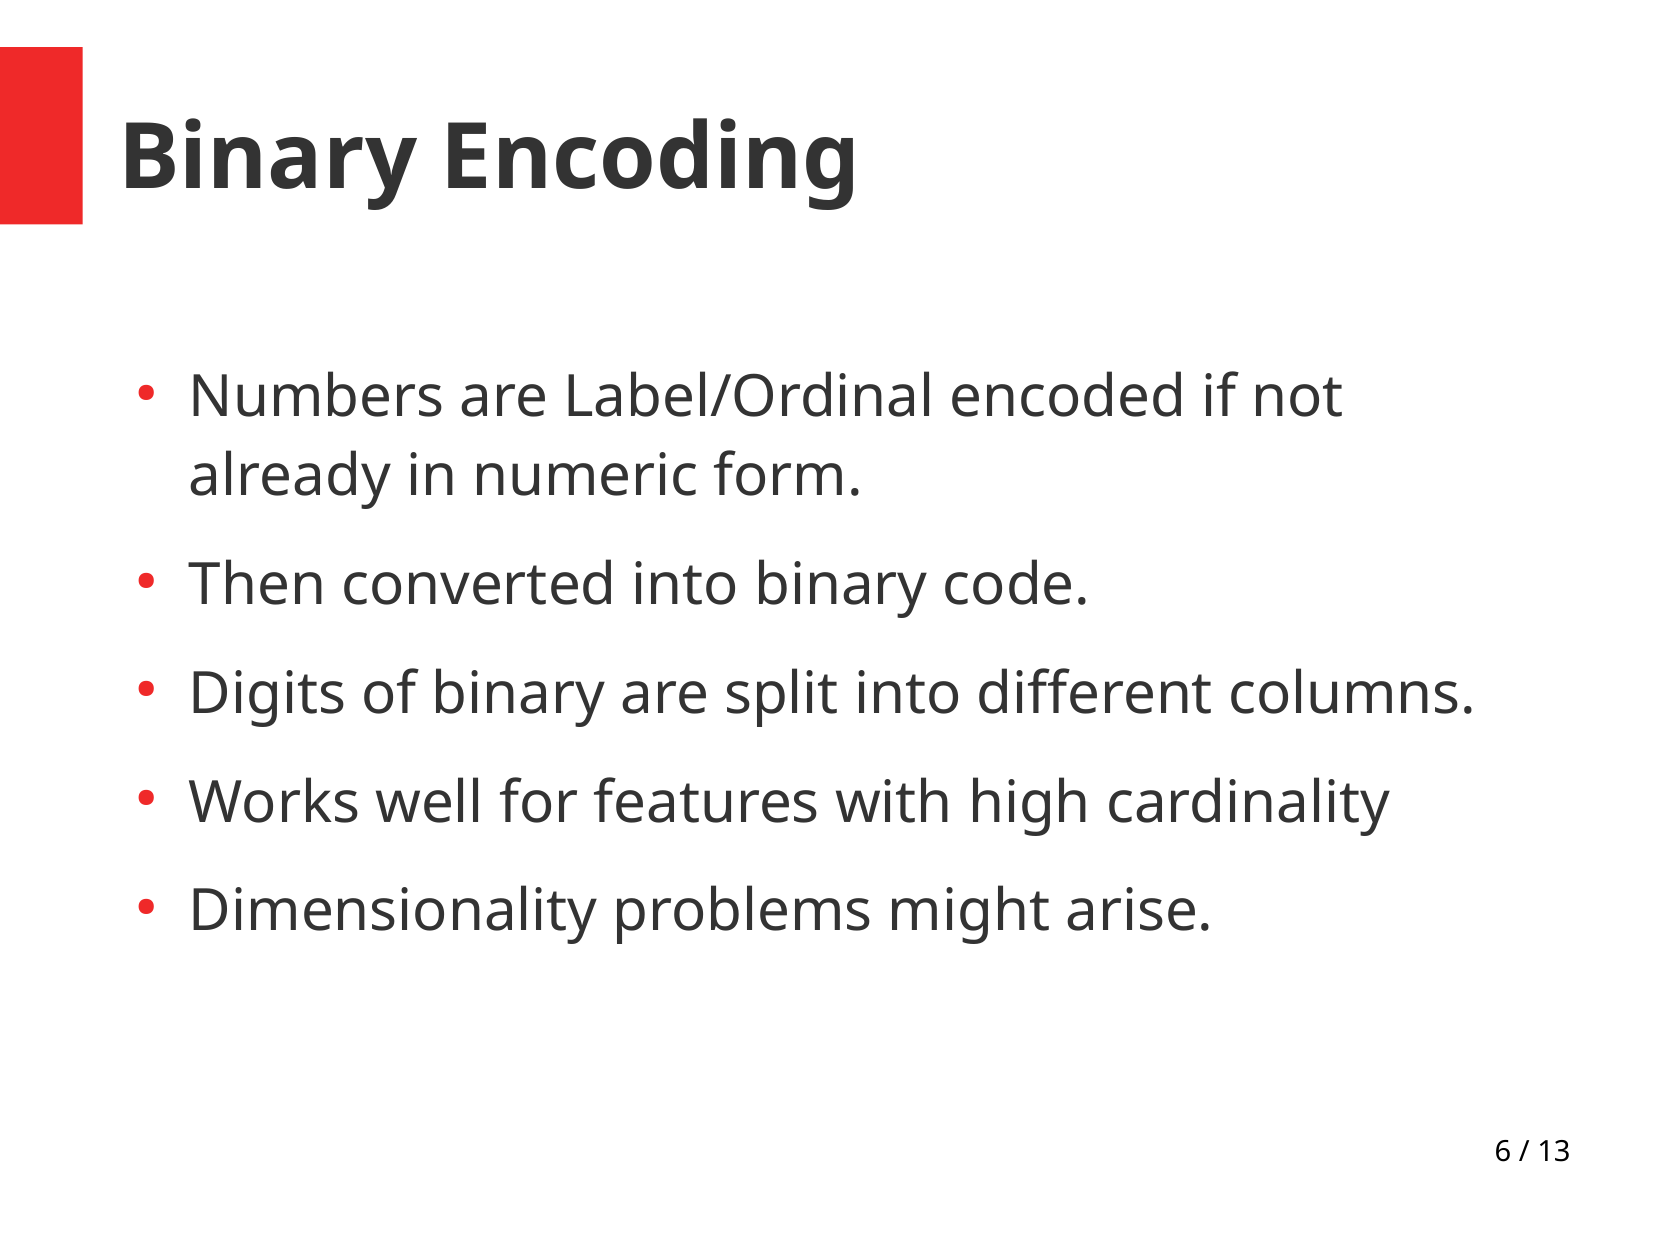

# Binary Encoding
Numbers are Label/Ordinal encoded if not already in numeric form.
Then converted into binary code.
Digits of binary are split into different columns.
Works well for features with high cardinality
Dimensionality problems might arise.
6